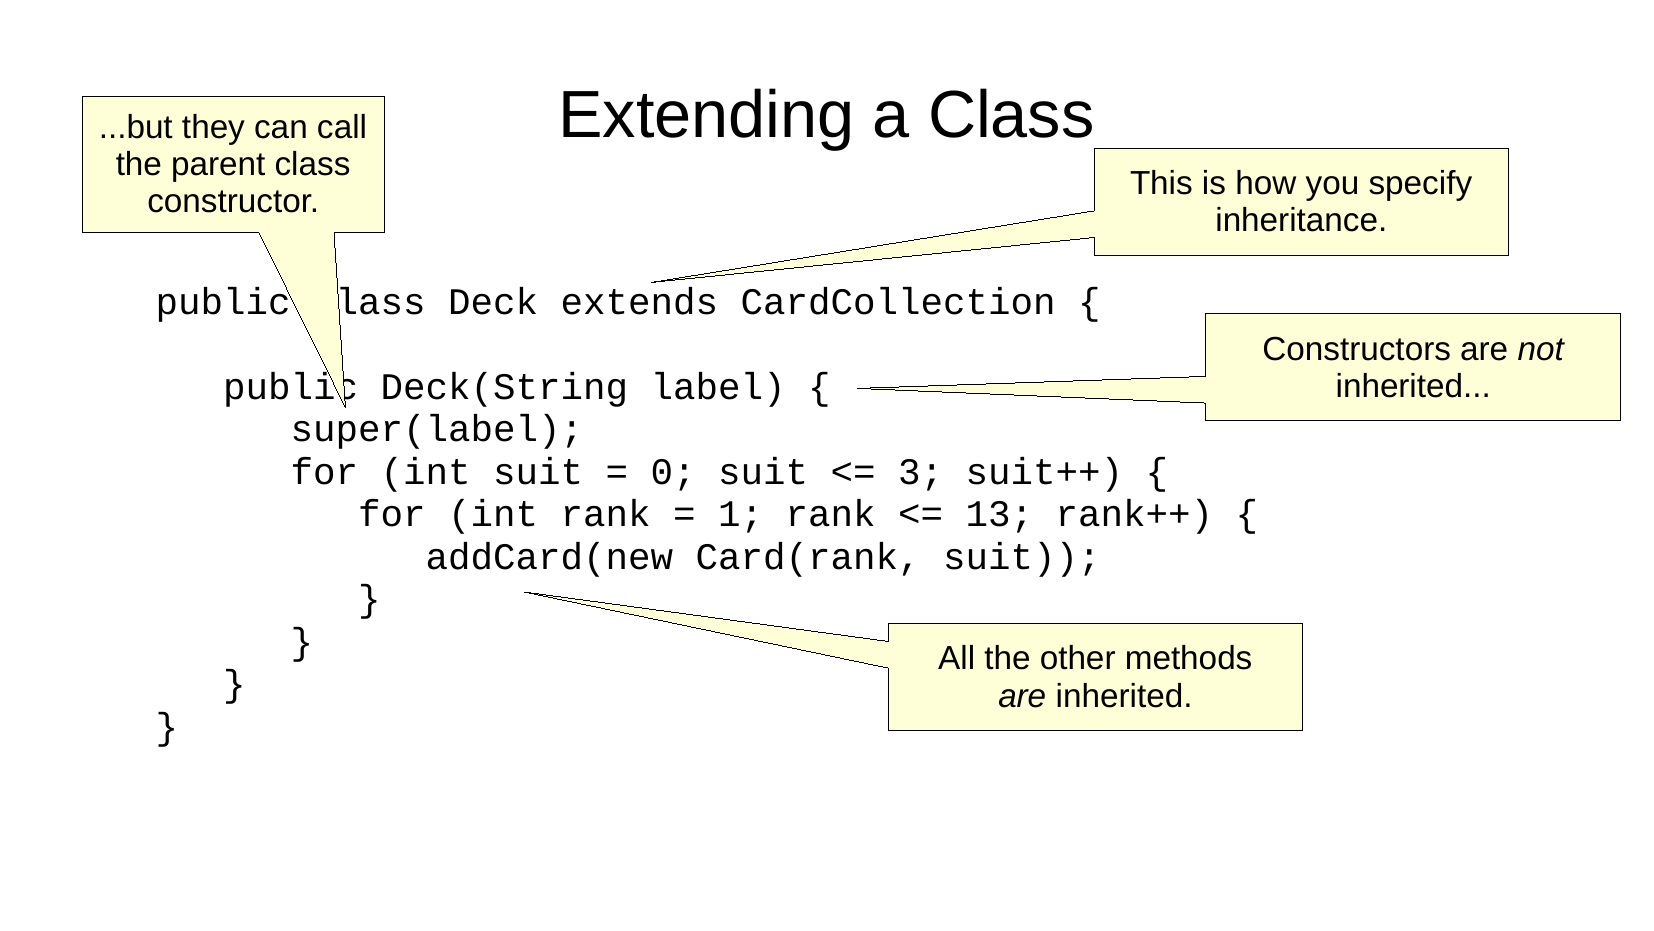

# Extending a Class
...but they can call
the parent class
constructor.
This is how you specify
inheritance.
public class Deck extends CardCollection {
 public Deck(String label) {
 super(label);
 for (int suit = 0; suit <= 3; suit++) {
 for (int rank = 1; rank <= 13; rank++) {
 addCard(new Card(rank, suit));
 }
 }
 }
}
Constructors are not
inherited...
All the other methods
are inherited.